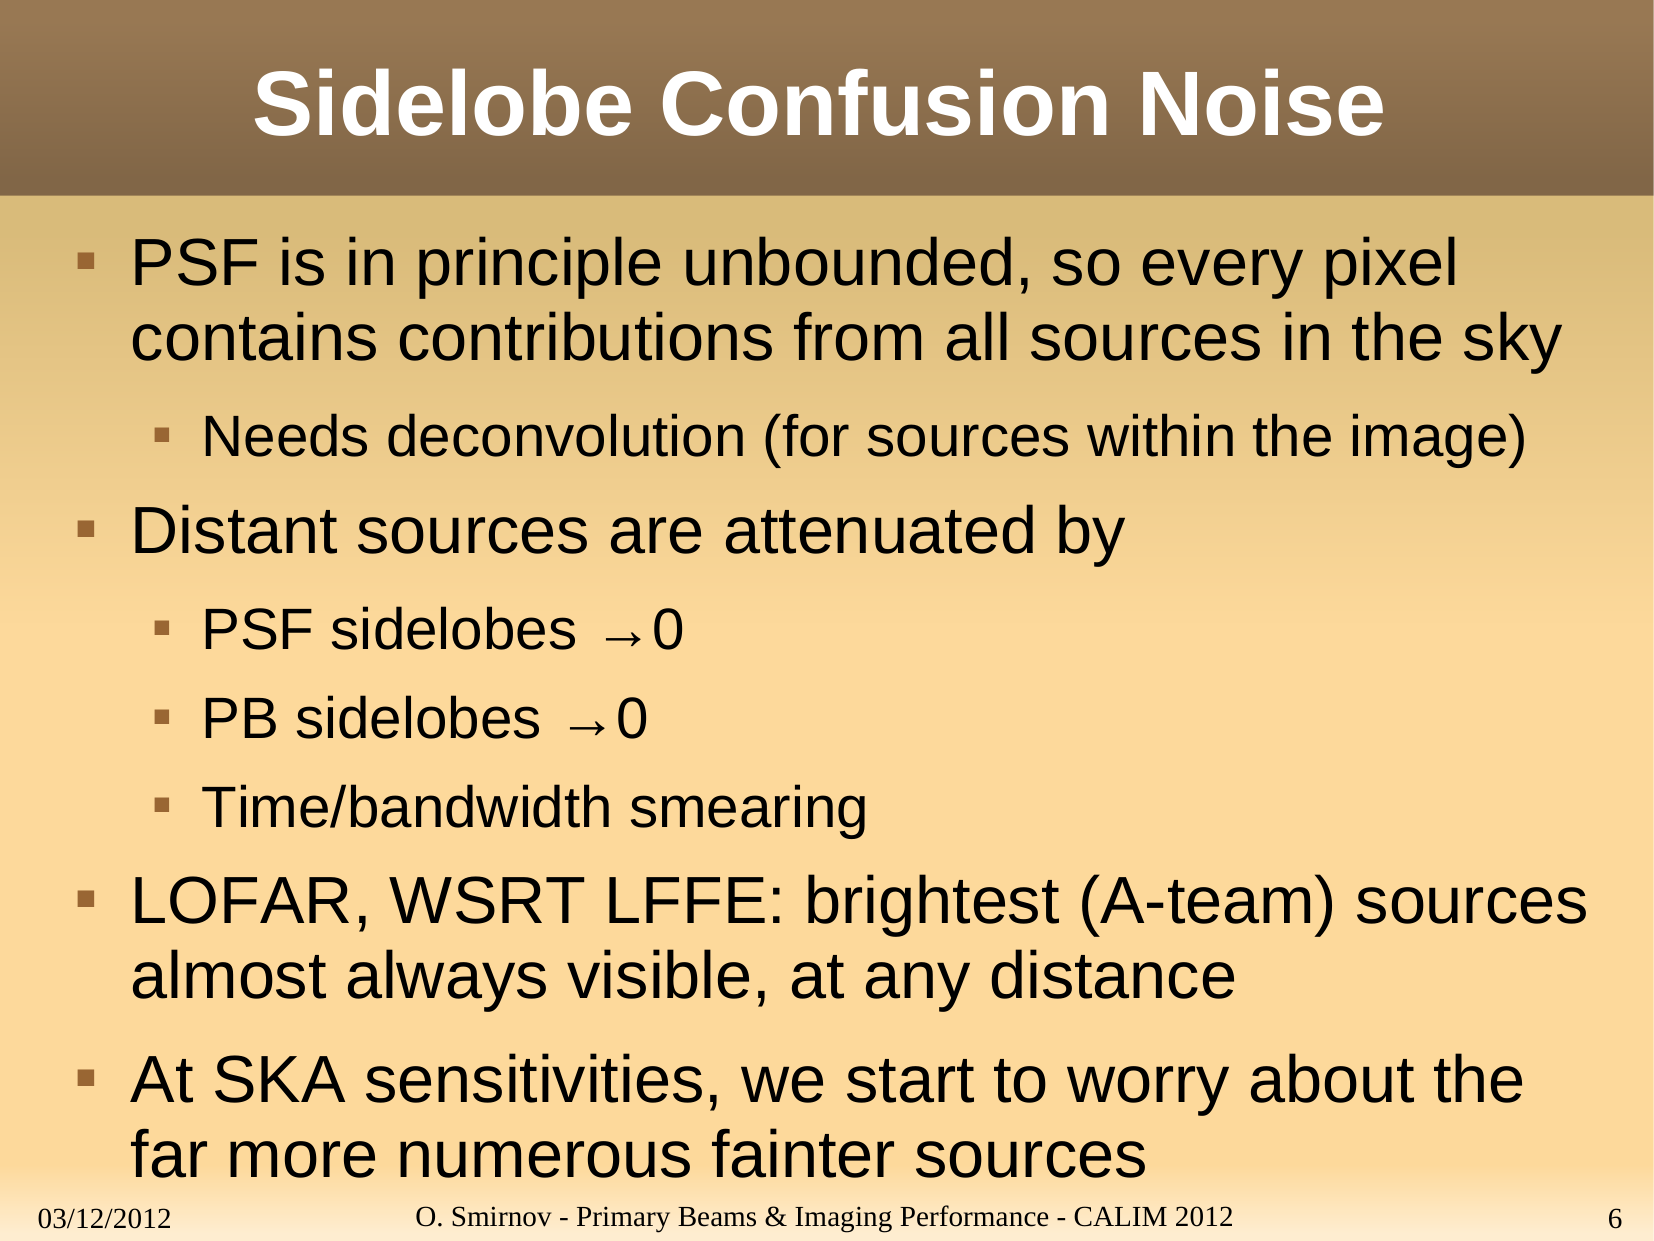

# Sidelobe Confusion Noise
PSF is in principle unbounded, so every pixel contains contributions from all sources in the sky
Needs deconvolution (for sources within the image)
Distant sources are attenuated by
PSF sidelobes →0
PB sidelobes →0
Time/bandwidth smearing
LOFAR, WSRT LFFE: brightest (A-team) sources almost always visible, at any distance
At SKA sensitivities, we start to worry about the far more numerous fainter sources
O. Smirnov - Primary Beams & Imaging Performance - CALIM 2012
03/12/2012
6